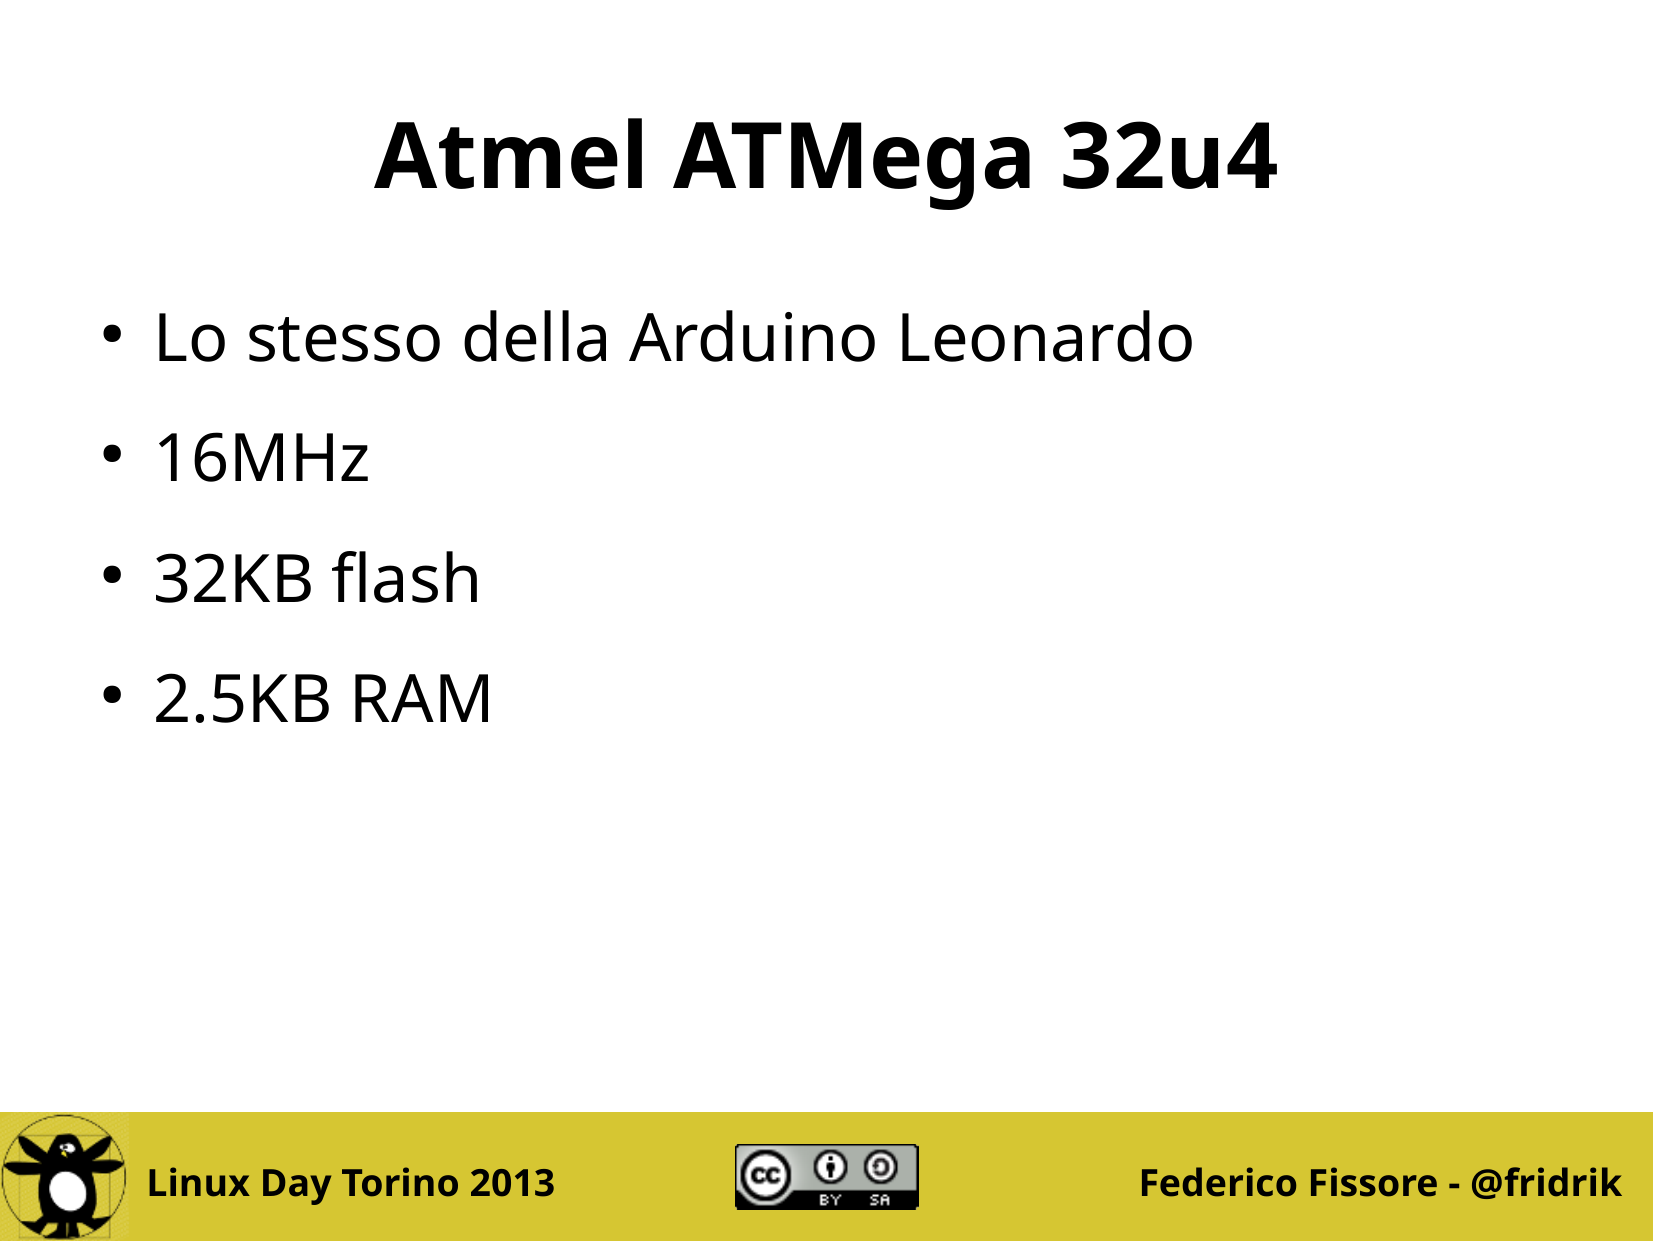

# Atmel ATMega 32u4
Lo stesso della Arduino Leonardo
16MHz
32KB flash
2.5KB RAM
Linux Day Torino 2013
Federico Fissore - @fridrik